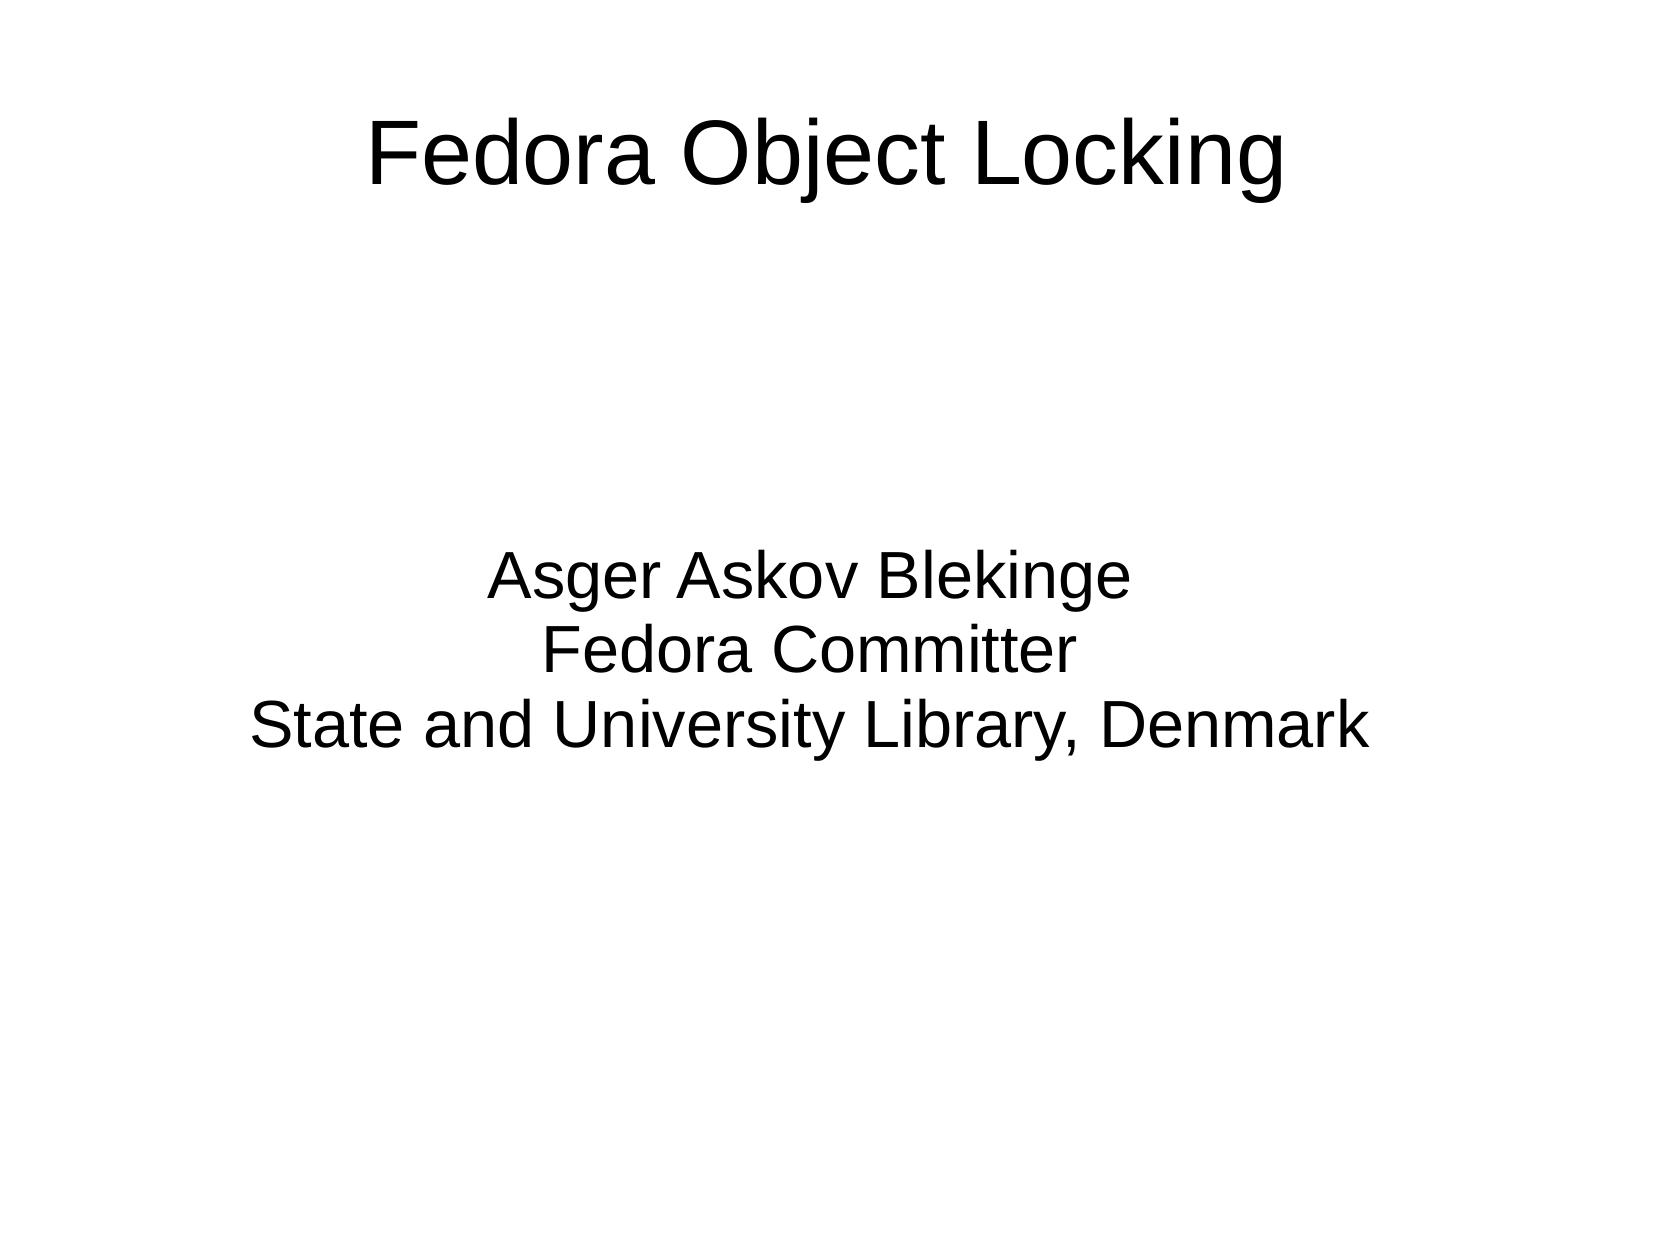

# Fedora Object Locking
Asger Askov Blekinge
Fedora Committer
State and University Library, Denmark